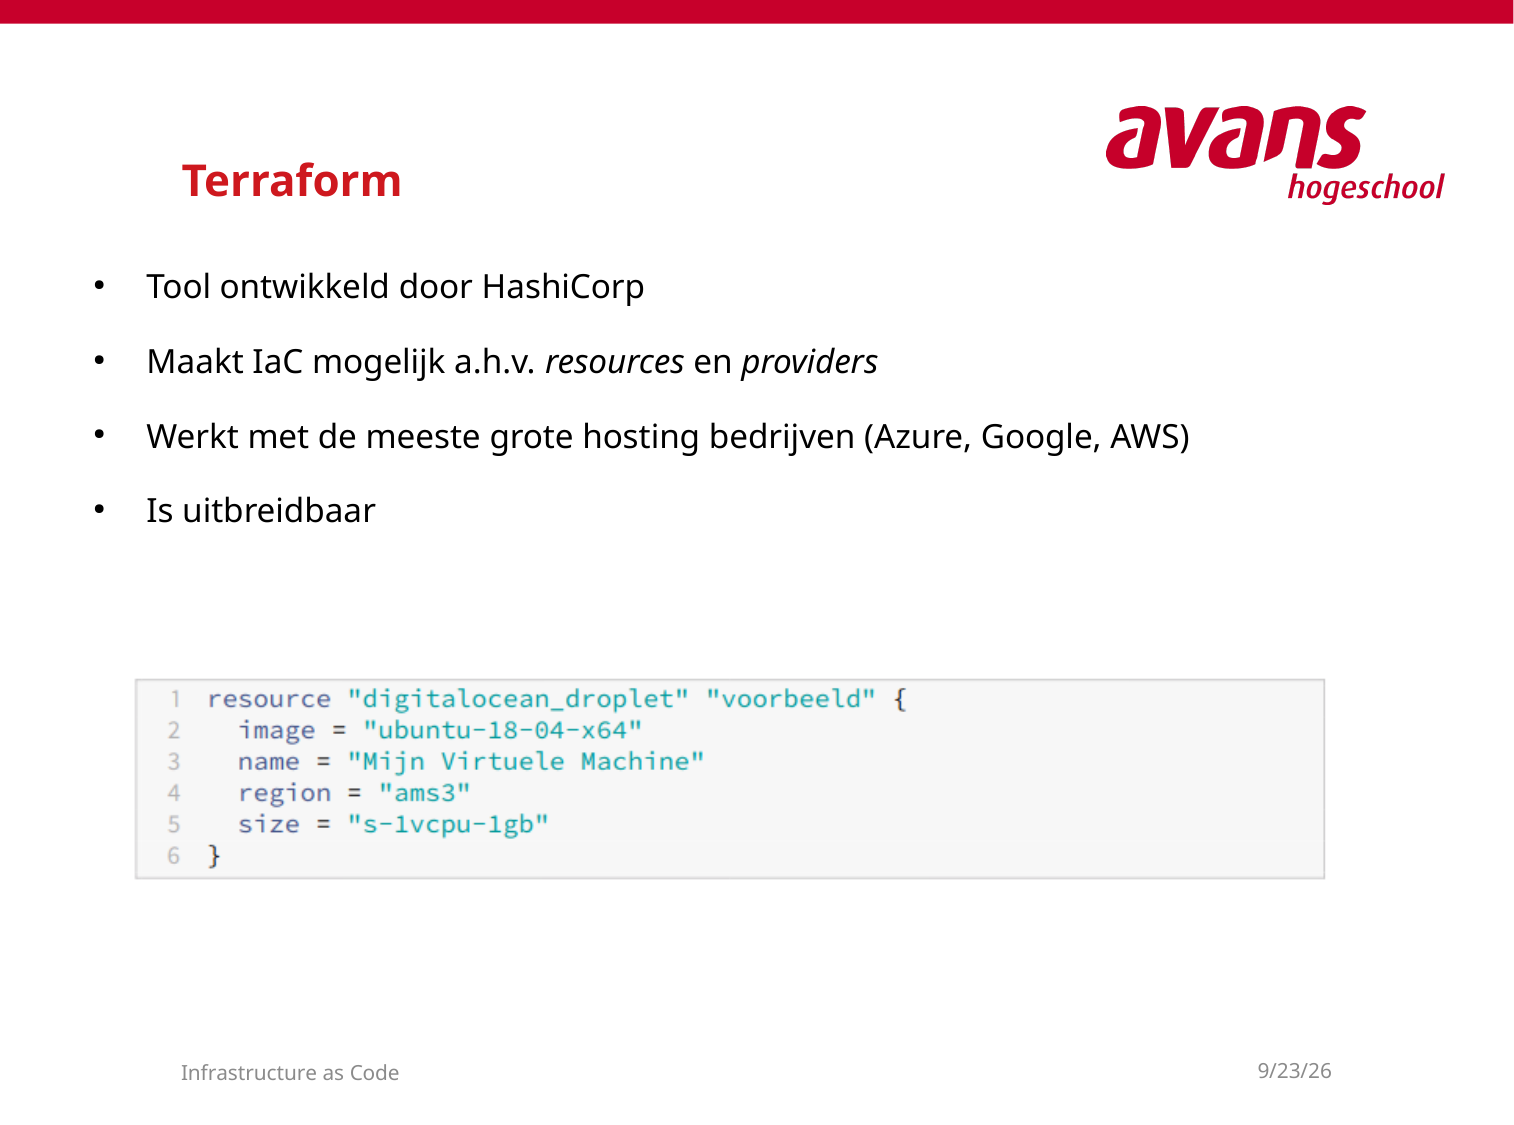

# Terraform
Tool ontwikkeld door HashiCorp
Maakt IaC mogelijk a.h.v. resources en providers
Werkt met de meeste grote hosting bedrijven (Azure, Google, AWS)
Is uitbreidbaar